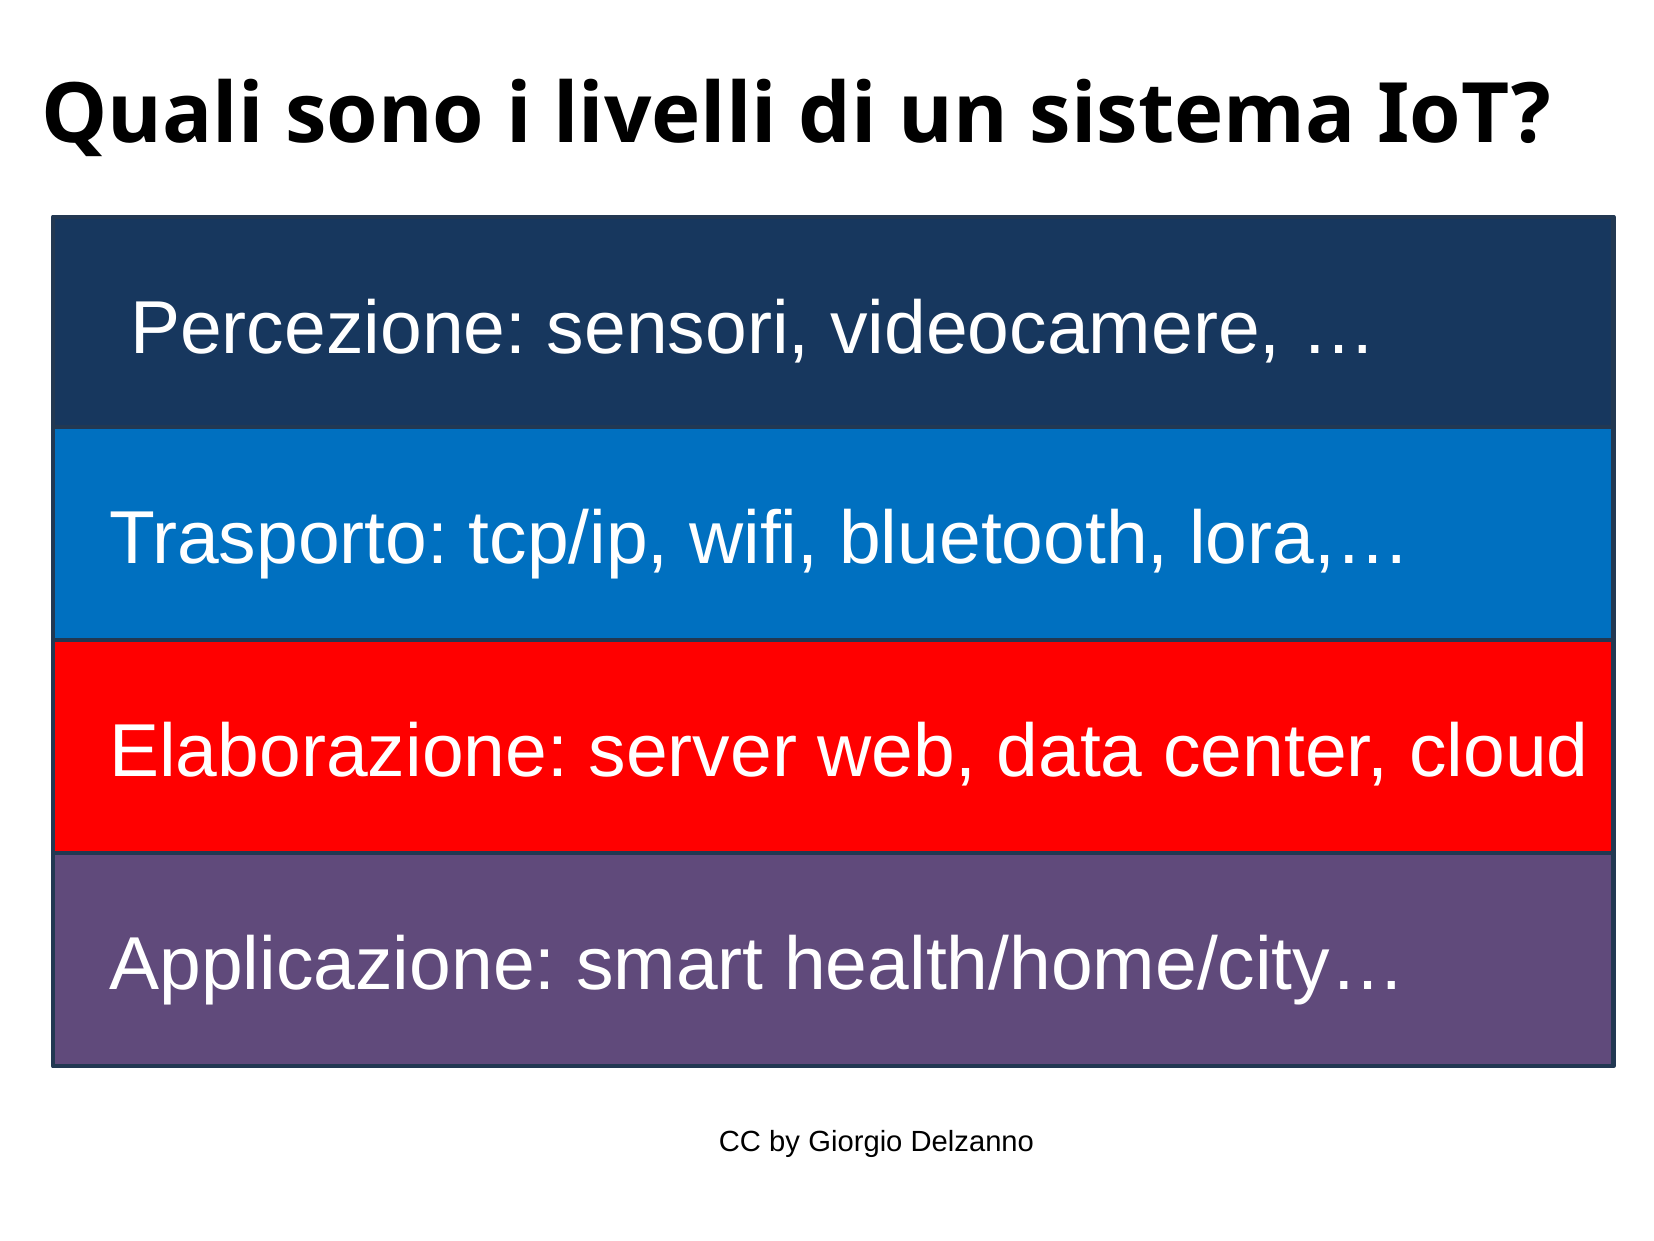

Quali sono i livelli di un sistema IoT?
 Percezione: sensori, videocamere, …
 Trasporto: tcp/ip, wifi, bluetooth, lora,…
 Elaborazione: server web, data center, cloud
 Applicazione: smart health/home/city…
CC by Giorgio Delzanno